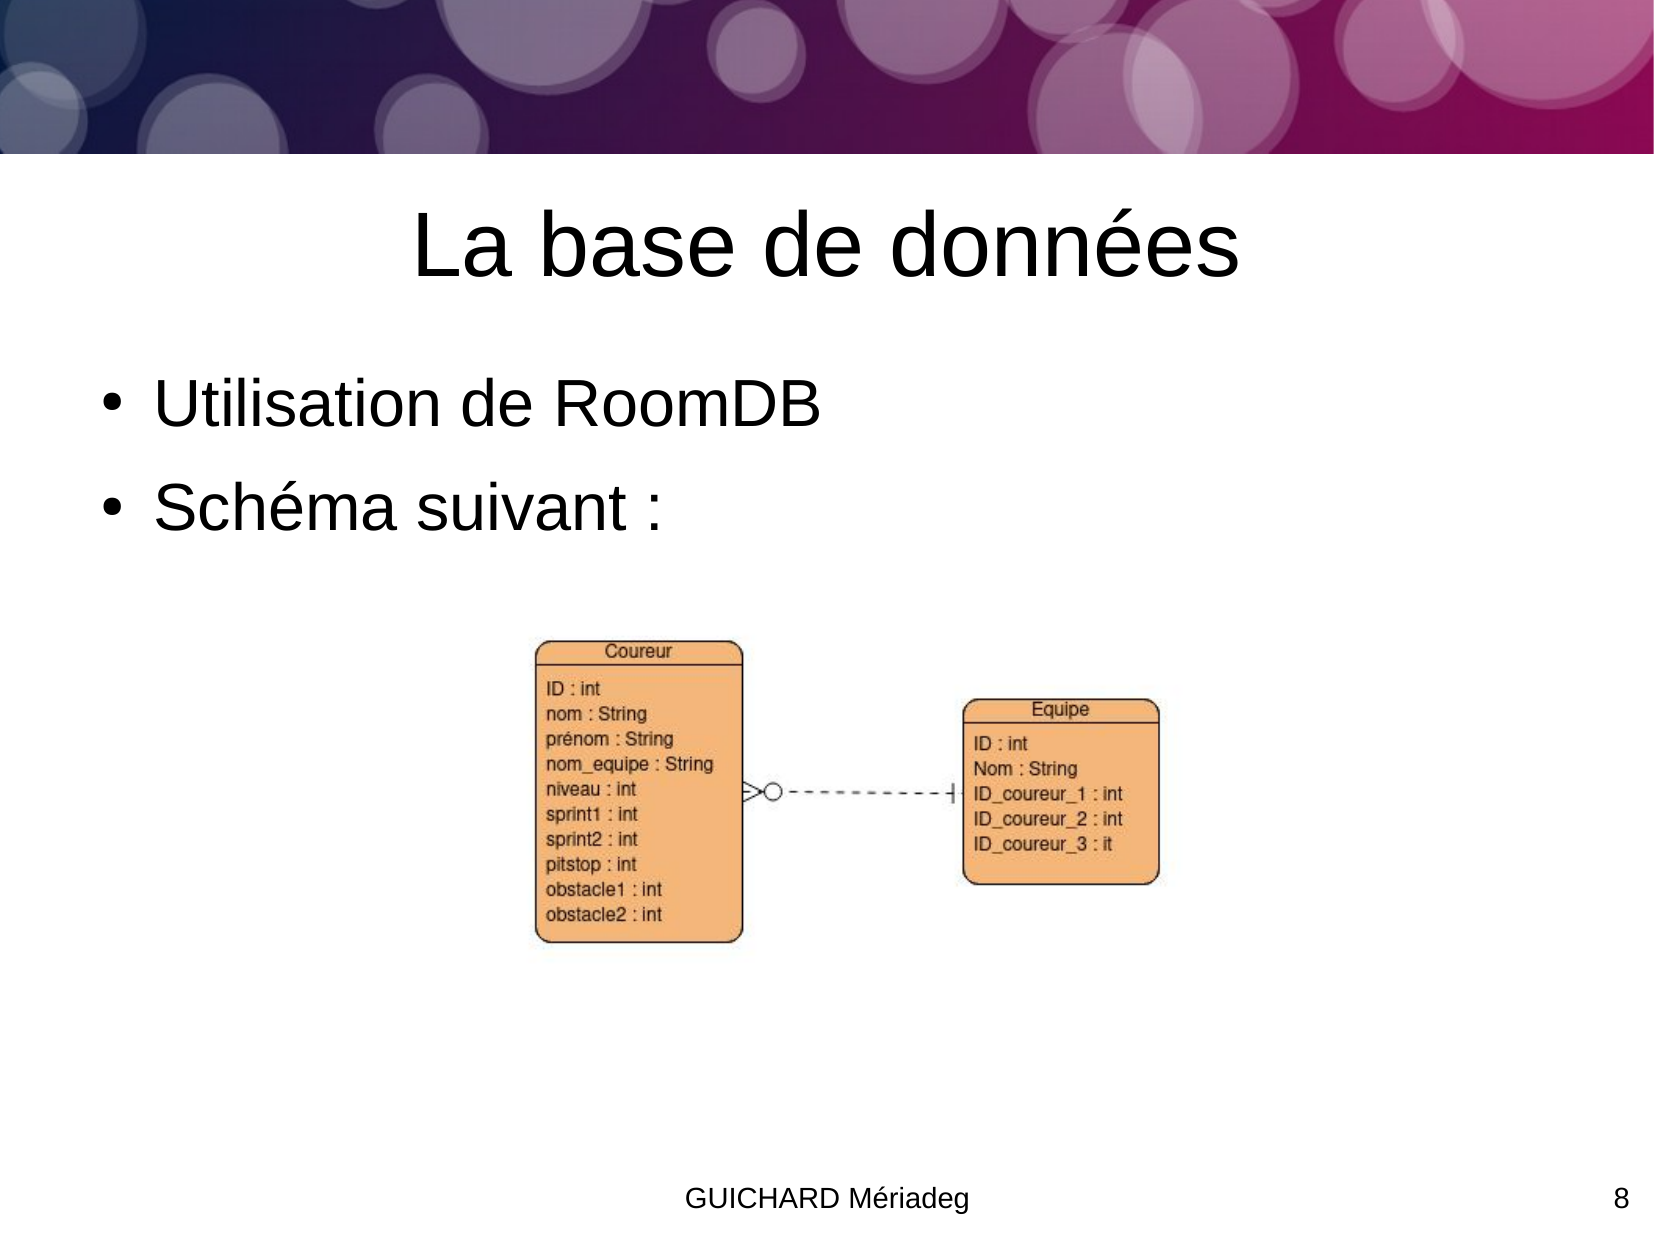

# La base de données
Utilisation de RoomDB
Schéma suivant :
GUICHARD Mériadeg
8